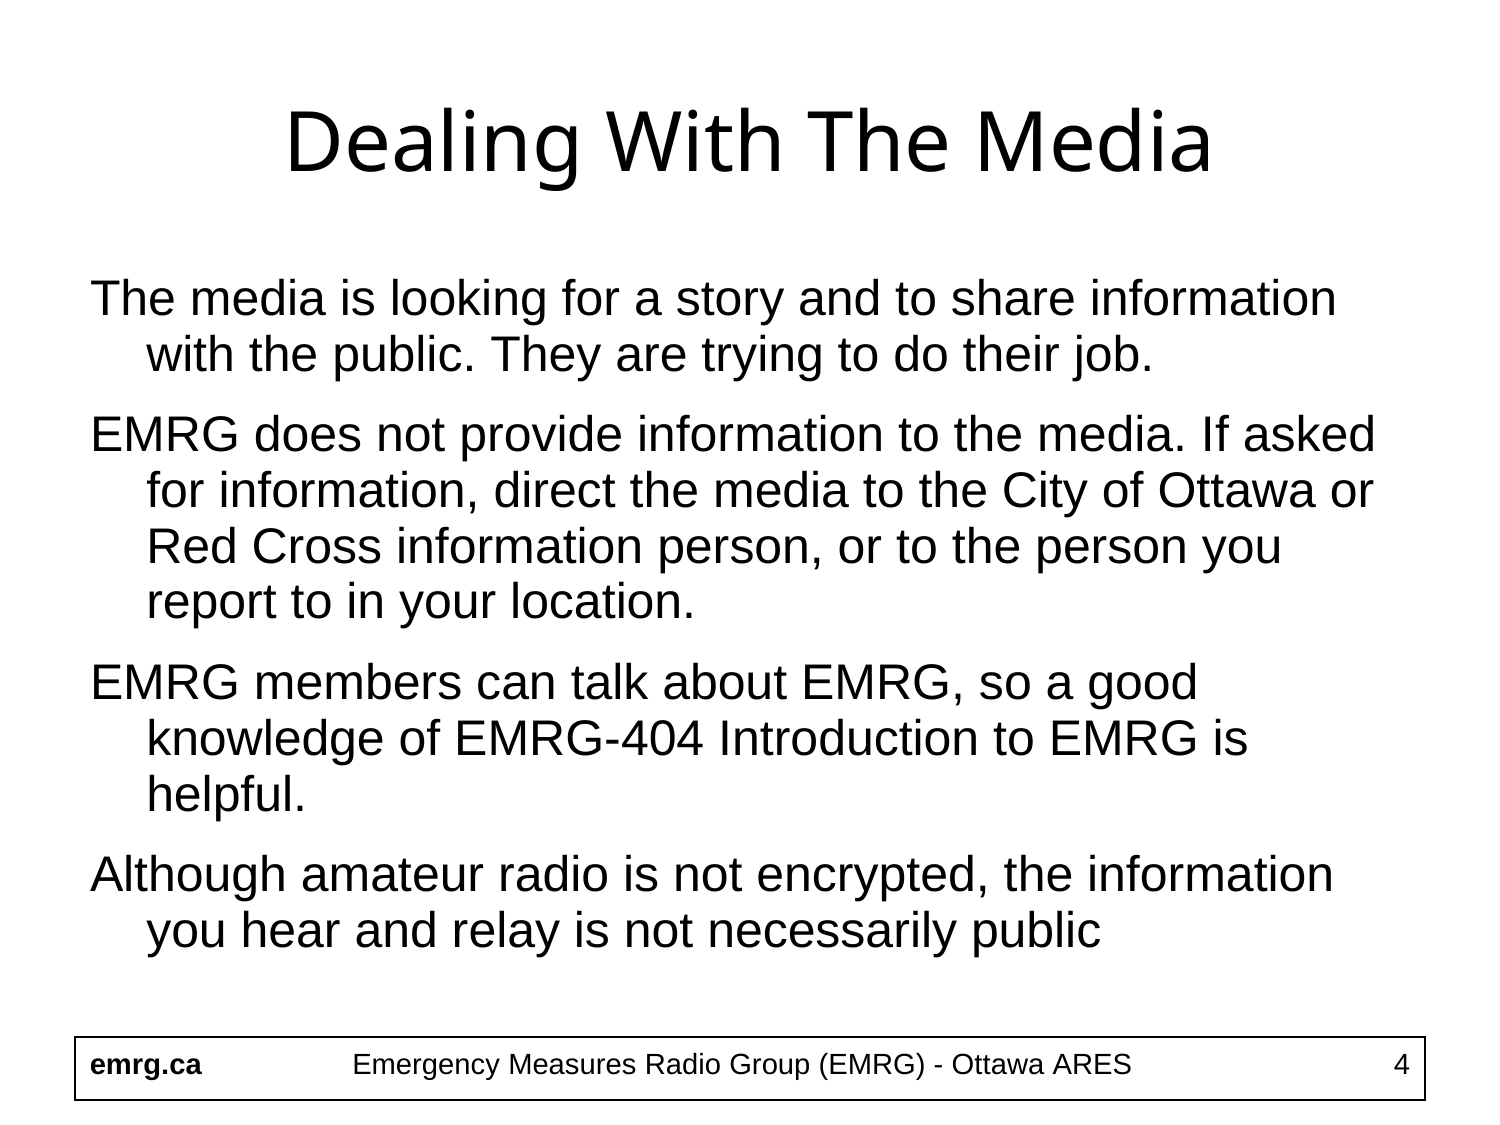

# Dealing With The Media
The media is looking for a story and to share information with the public. They are trying to do their job.
EMRG does not provide information to the media. If asked for information, direct the media to the City of Ottawa or Red Cross information person, or to the person you report to in your location.
EMRG members can talk about EMRG, so a good knowledge of EMRG-404 Introduction to EMRG is helpful.
Although amateur radio is not encrypted, the information you hear and relay is not necessarily public
Emergency Measures Radio Group (EMRG) - Ottawa ARES